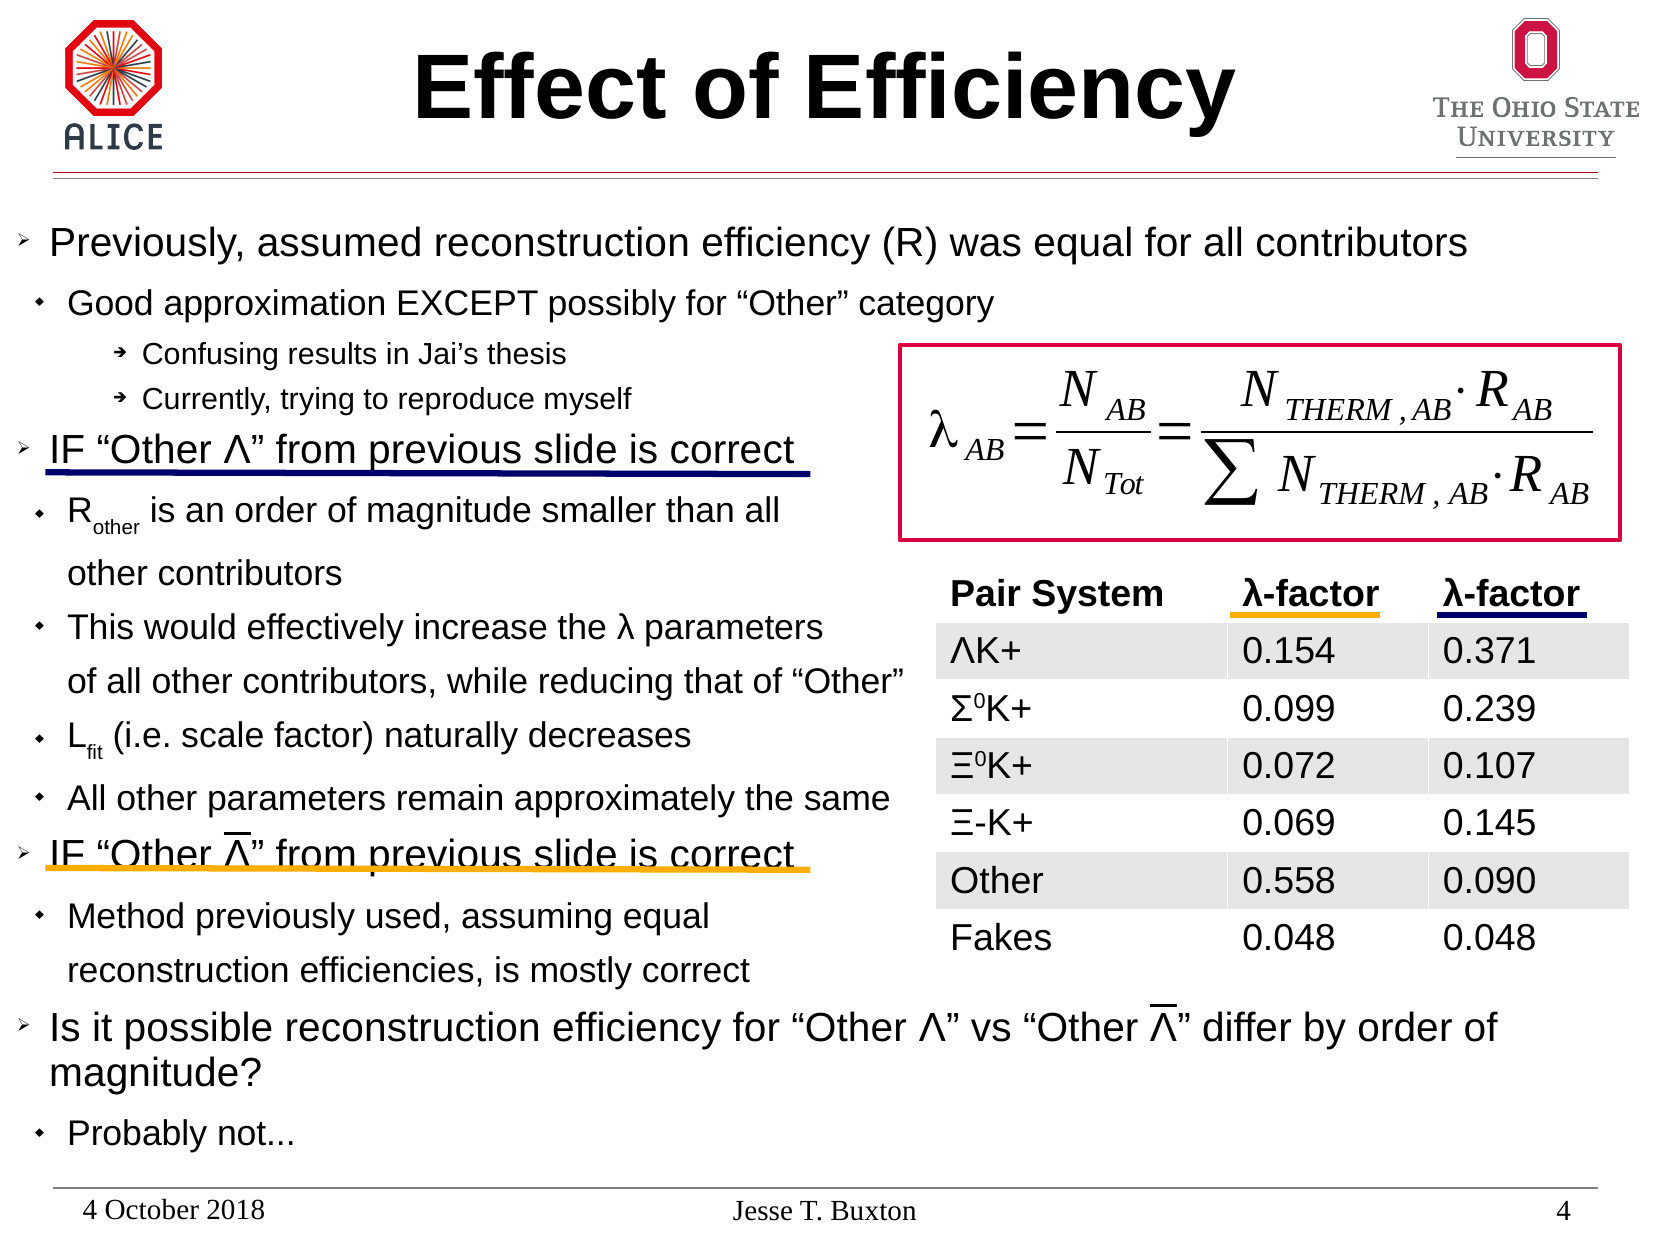

# Effect of Efficiency
Previously, assumed reconstruction efficiency (R) was equal for all contributors
Good approximation EXCEPT possibly for “Other” category
Confusing results in Jai’s thesis
Currently, trying to reproduce myself
IF “Other Λ” from previous slide is correct
Rother is an order of magnitude smaller than all
other contributors
This would effectively increase the λ parameters
of all other contributors, while reducing that of “Other”
Lfit (i.e. scale factor) naturally decreases
All other parameters remain approximately the same
IF “Other Λ” from previous slide is correct
Method previously used, assuming equal
reconstruction efficiencies, is mostly correct
Is it possible reconstruction efficiency for “Other Λ” vs “Other Λ” differ by order of magnitude?
Probably not...
| Pair System | λ-factor | λ-factor |
| --- | --- | --- |
| ΛK+ | 0.154 | 0.371 |
| Σ0K+ | 0.099 | 0.239 |
| Ξ0K+ | 0.072 | 0.107 |
| Ξ-K+ | 0.069 | 0.145 |
| Other | 0.558 | 0.090 |
| Fakes | 0.048 | 0.048 |
4 October 2018
Jesse T. Buxton
4